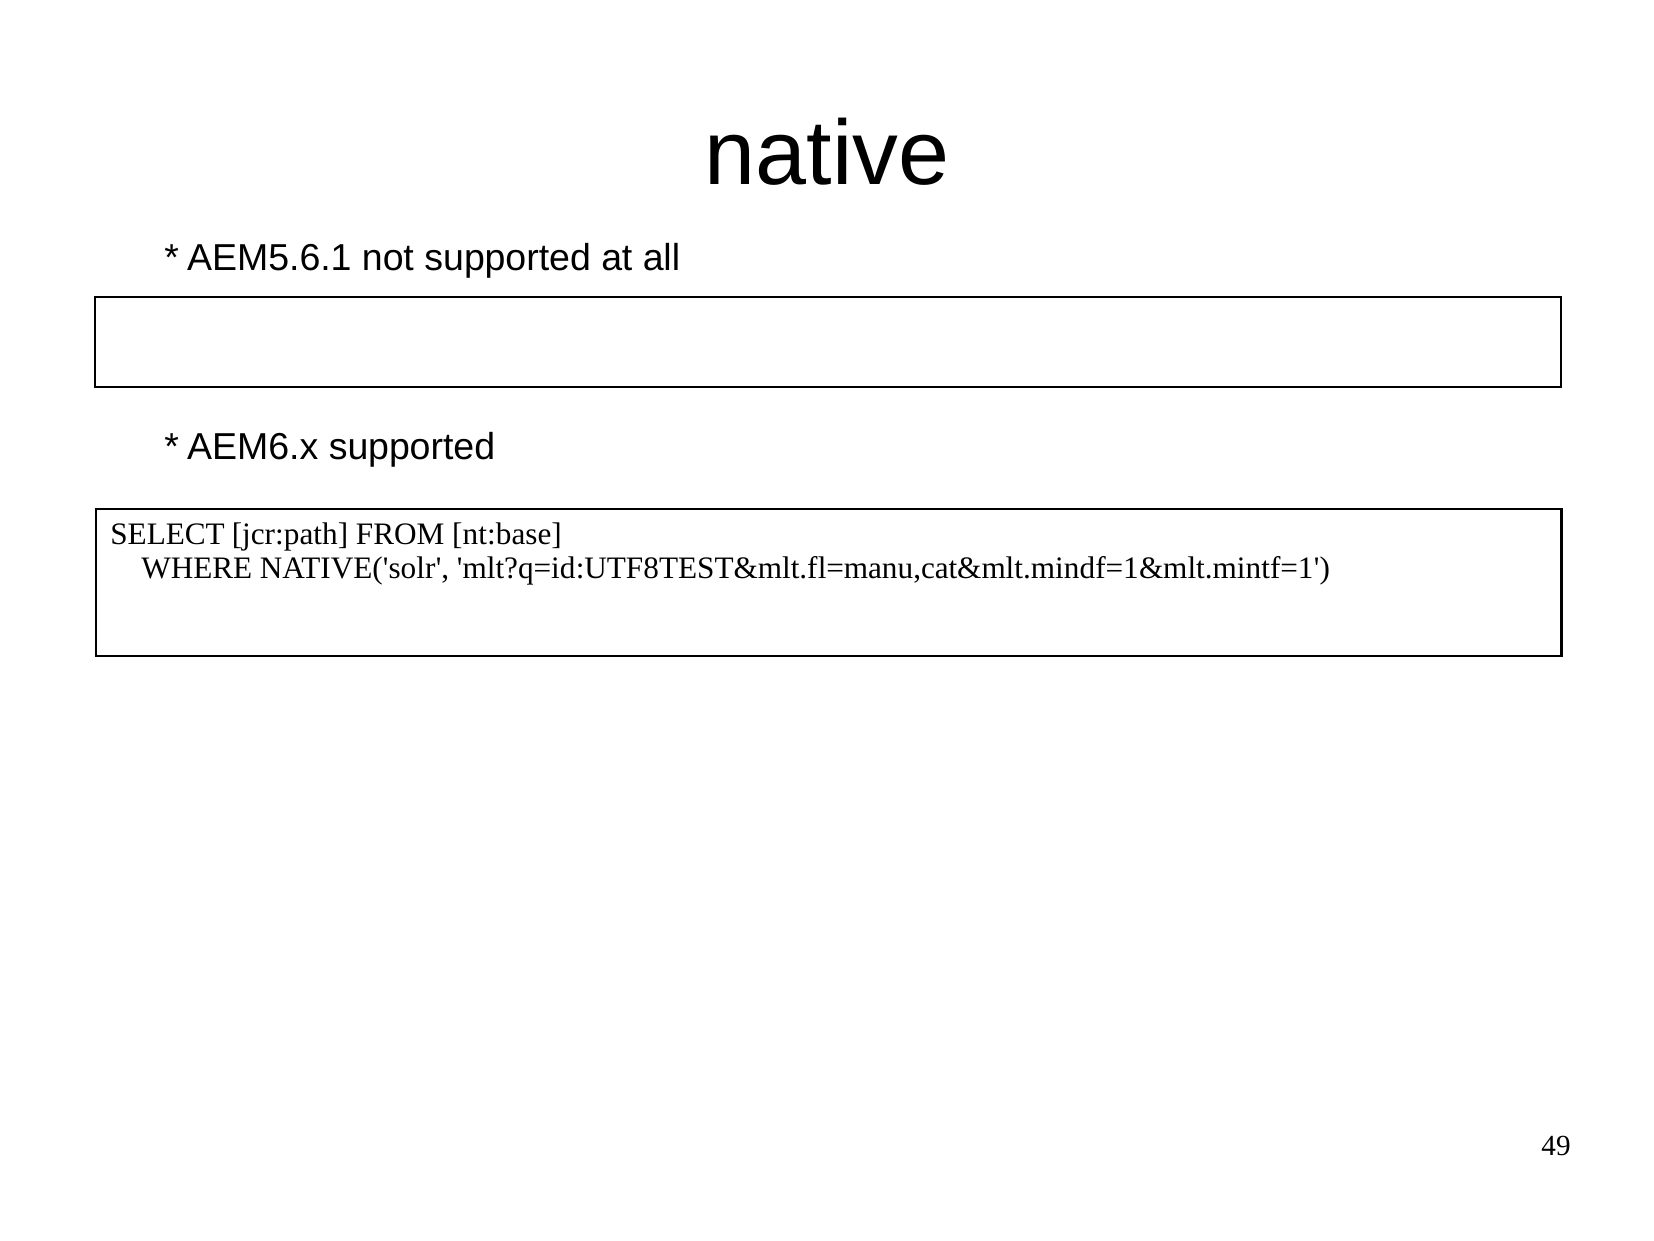

# native
* AEM5.6.1 not supported at all
| |
| --- |
* AEM6.x supported
| SELECT [jcr:path] FROM [nt:base] WHERE NATIVE('solr', 'mlt?q=id:UTF8TEST&mlt.fl=manu,cat&mlt.mindf=1&mlt.mintf=1') |
| --- |
49